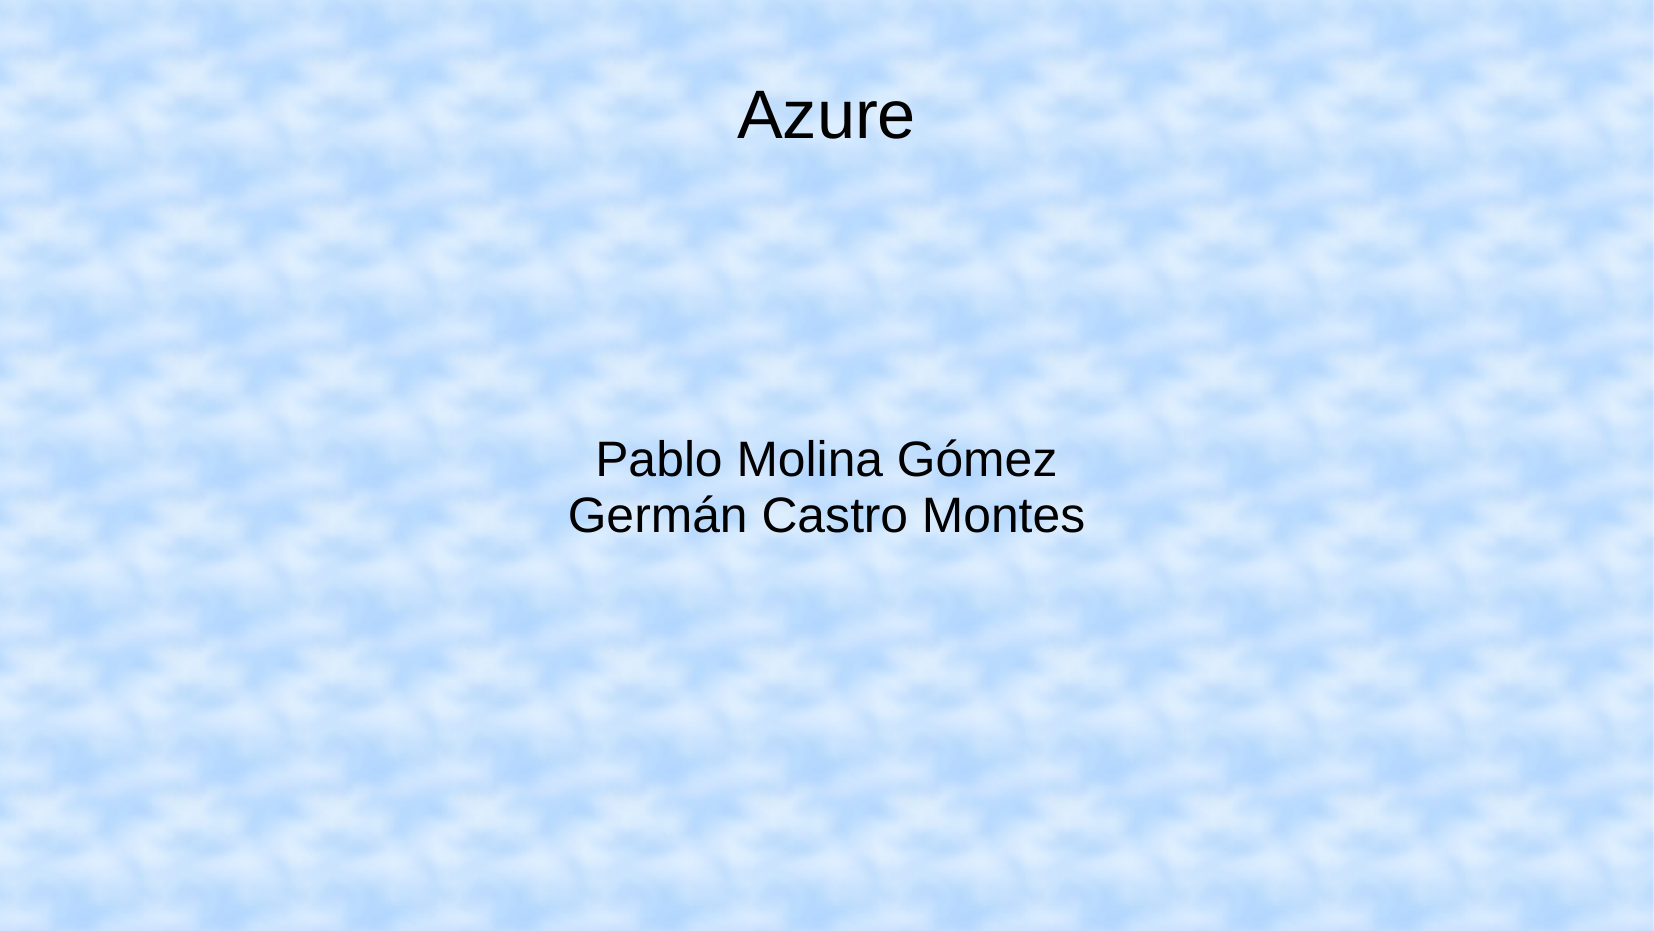

# Azure
Pablo Molina Gómez
Germán Castro Montes